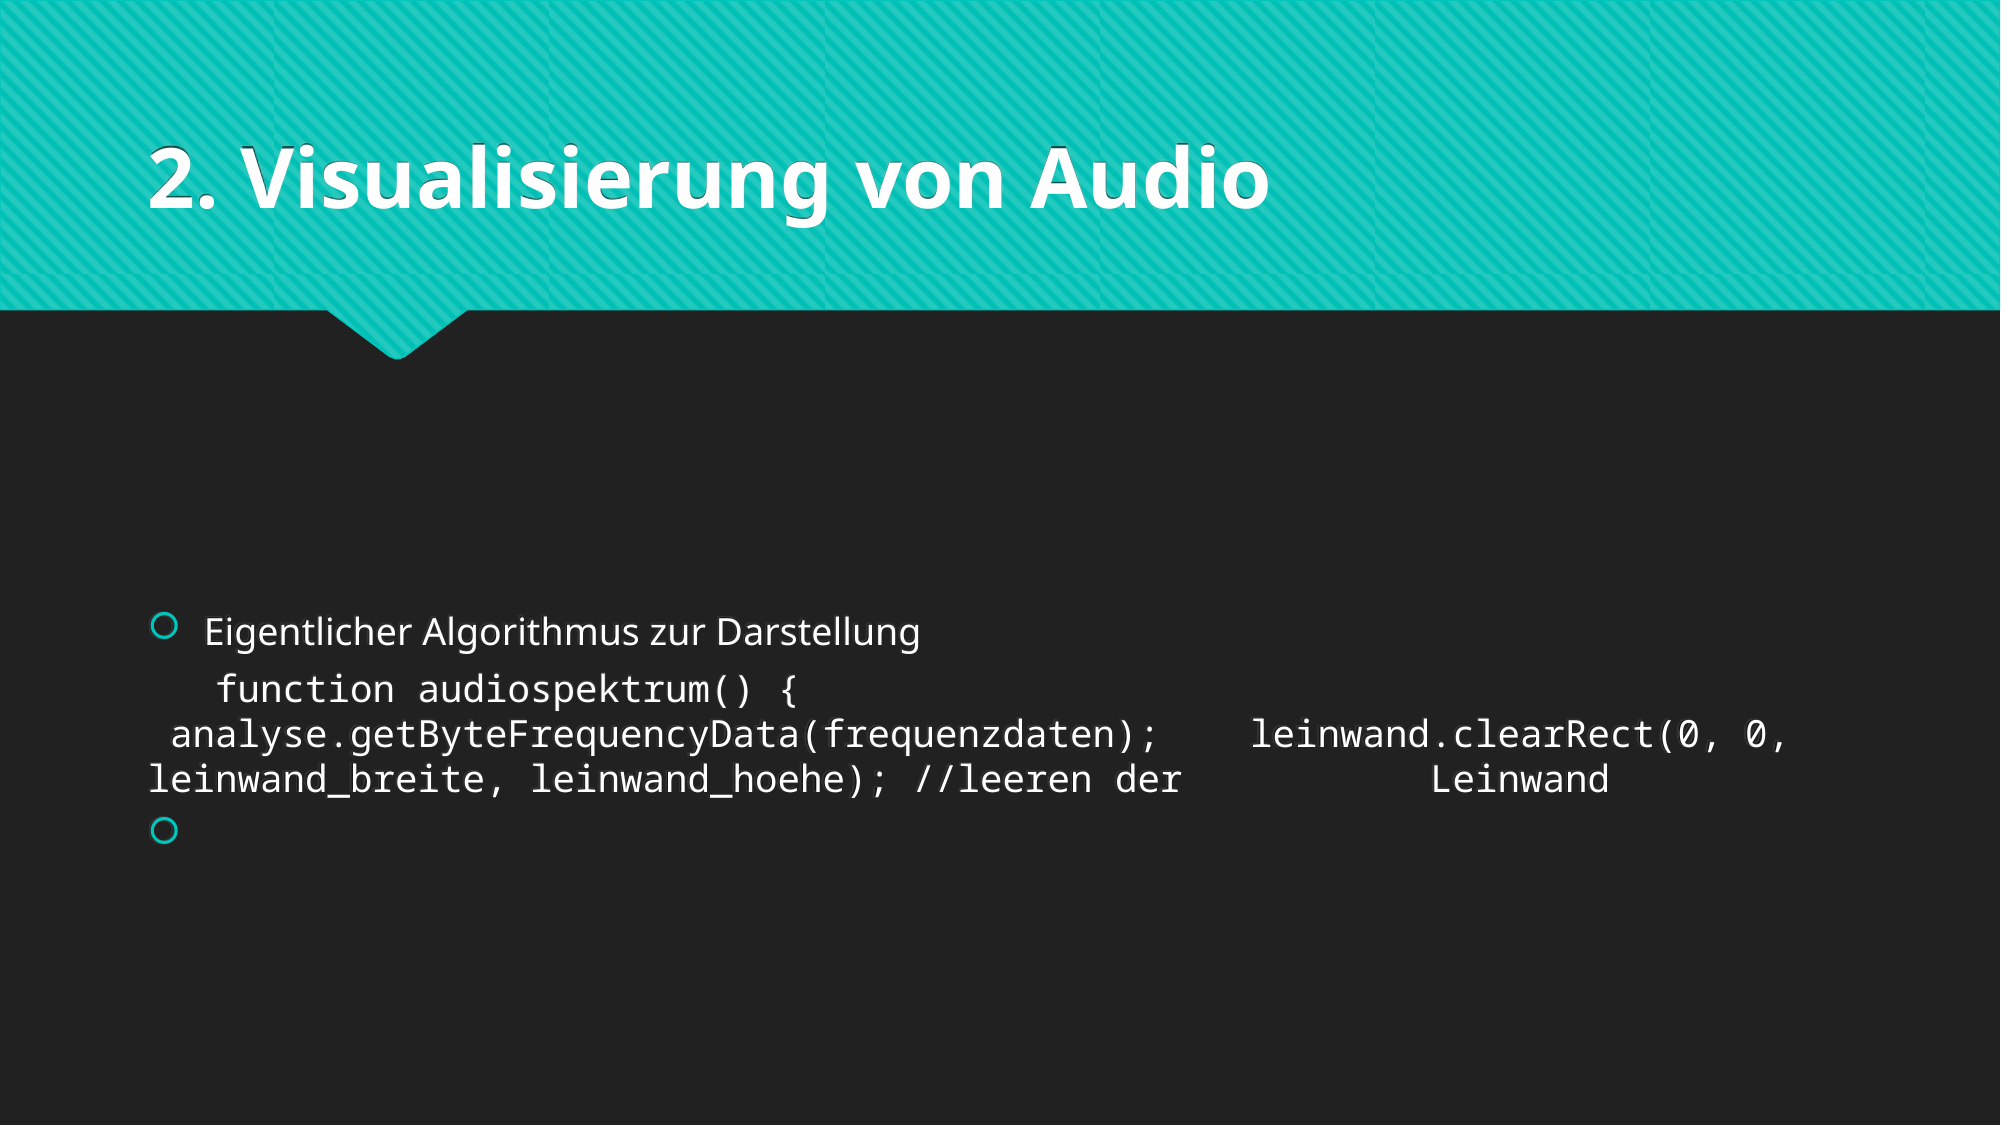

# 2. Visualisierung von Audio
Eigentlicher Algorithmus zur Darstellung
   function audiospektrum() {    analyse.getByteFrequencyData(frequenzdaten);    leinwand.clearRect(0, 0, leinwand_breite, leinwand_hoehe); //leeren der           Leinwand